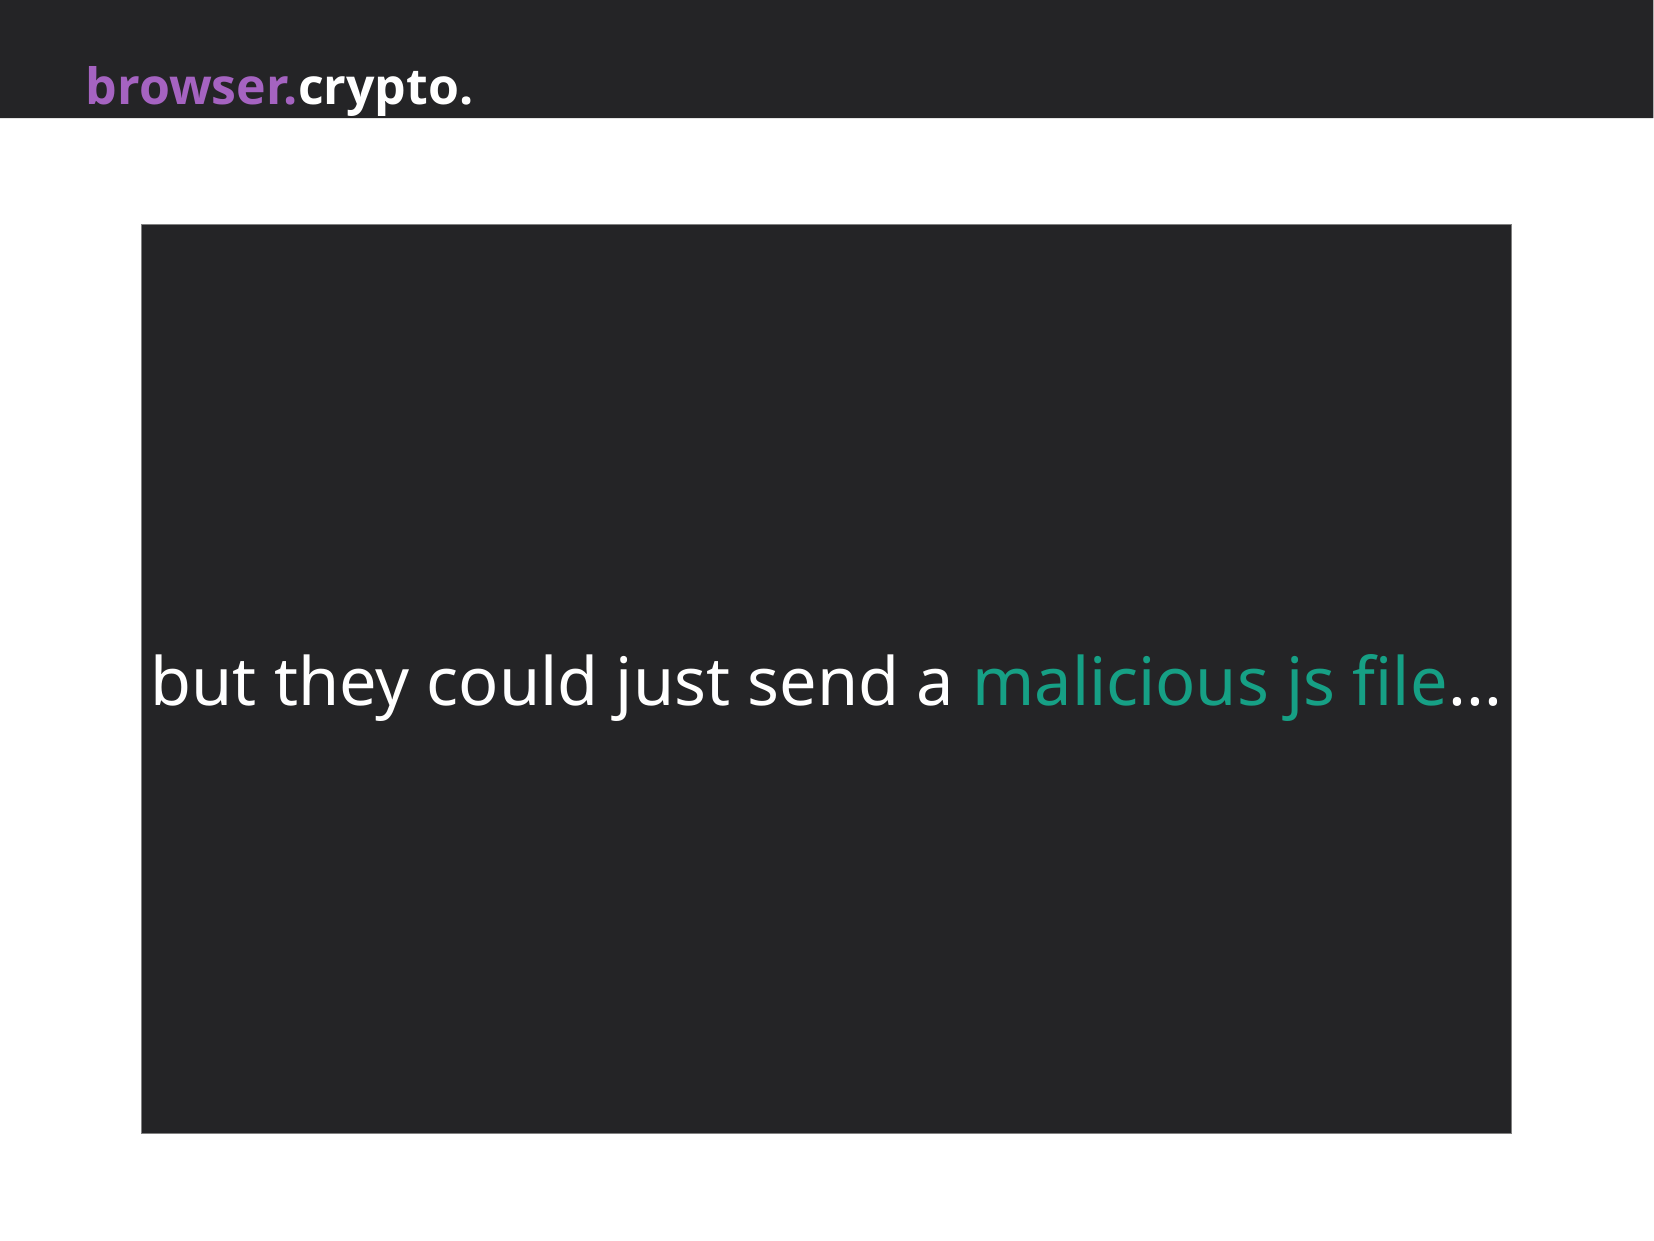

browser.crypto.
but they could just send a malicious js file...